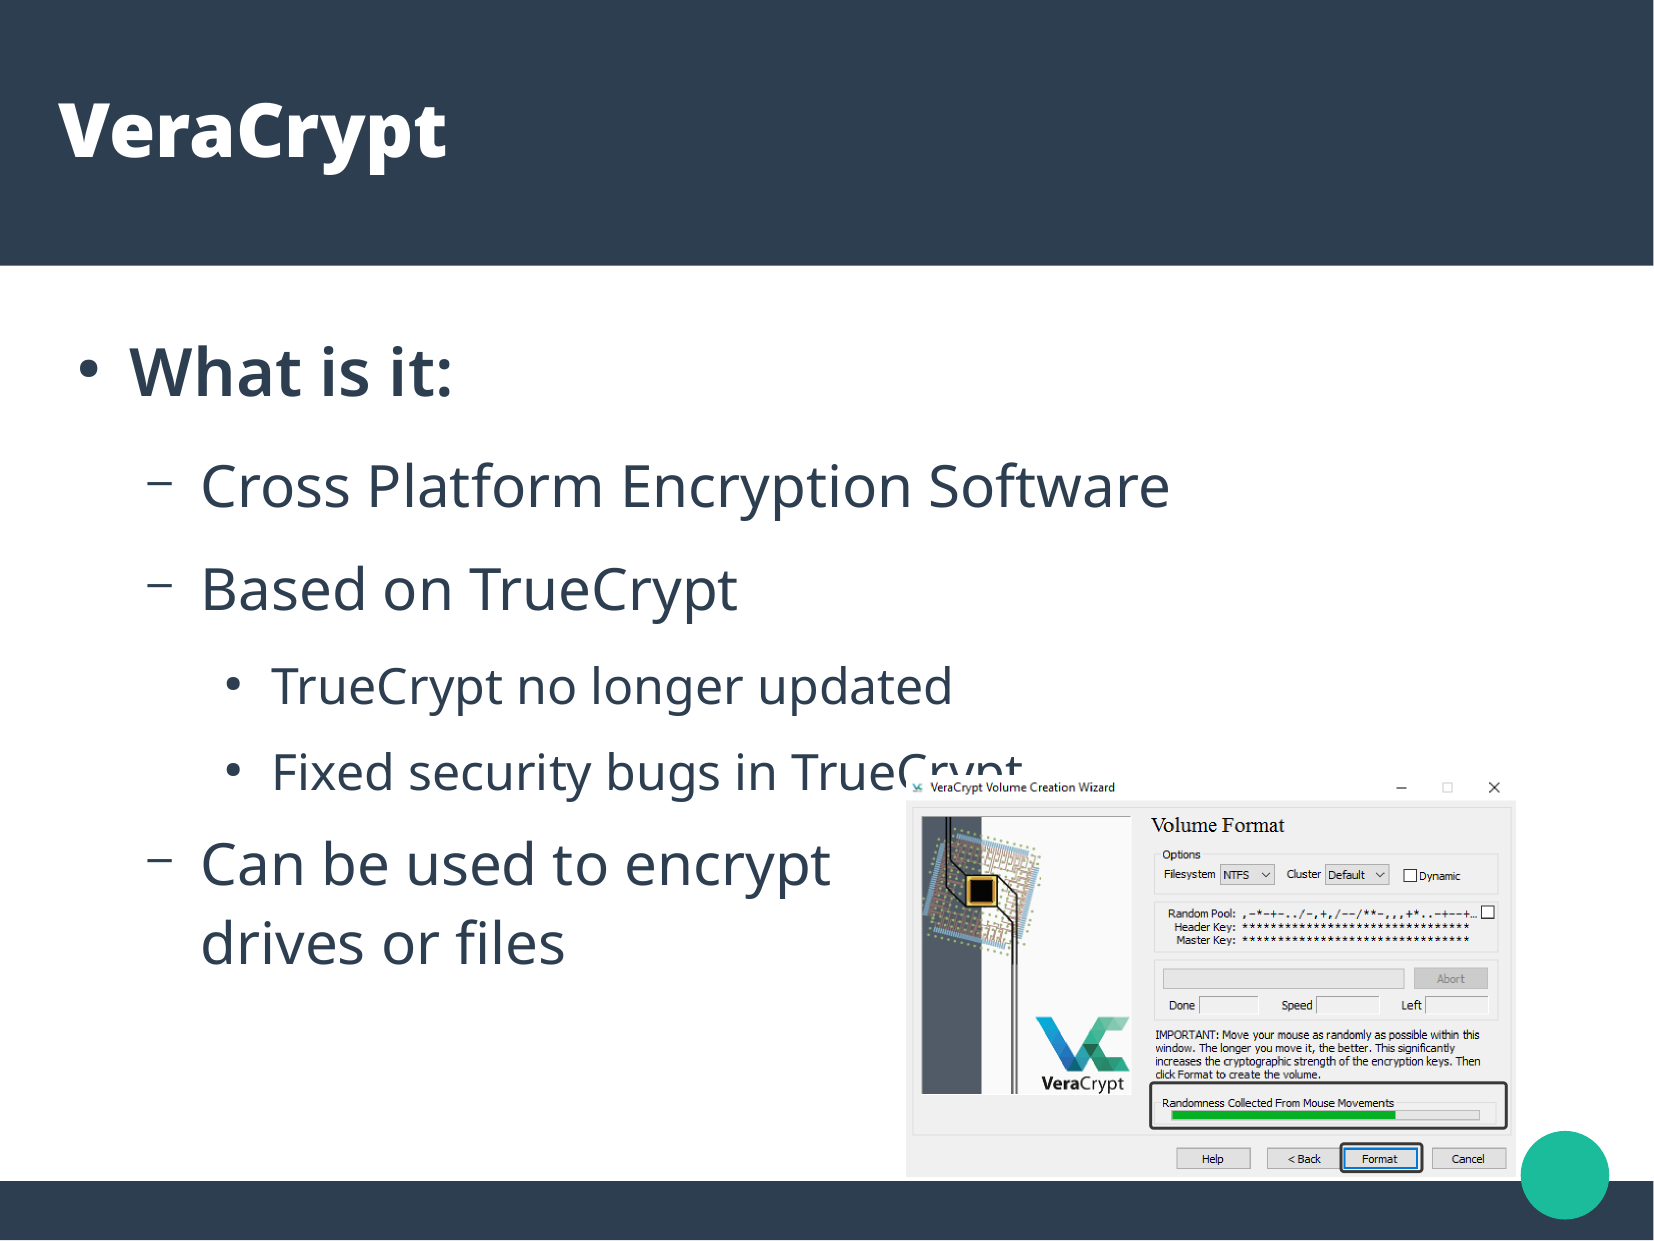

# VeraCrypt
What is it:
Cross Platform Encryption Software
Based on TrueCrypt
TrueCrypt no longer updated
Fixed security bugs in TrueCrypt
Can be used to encrypt
drives or files